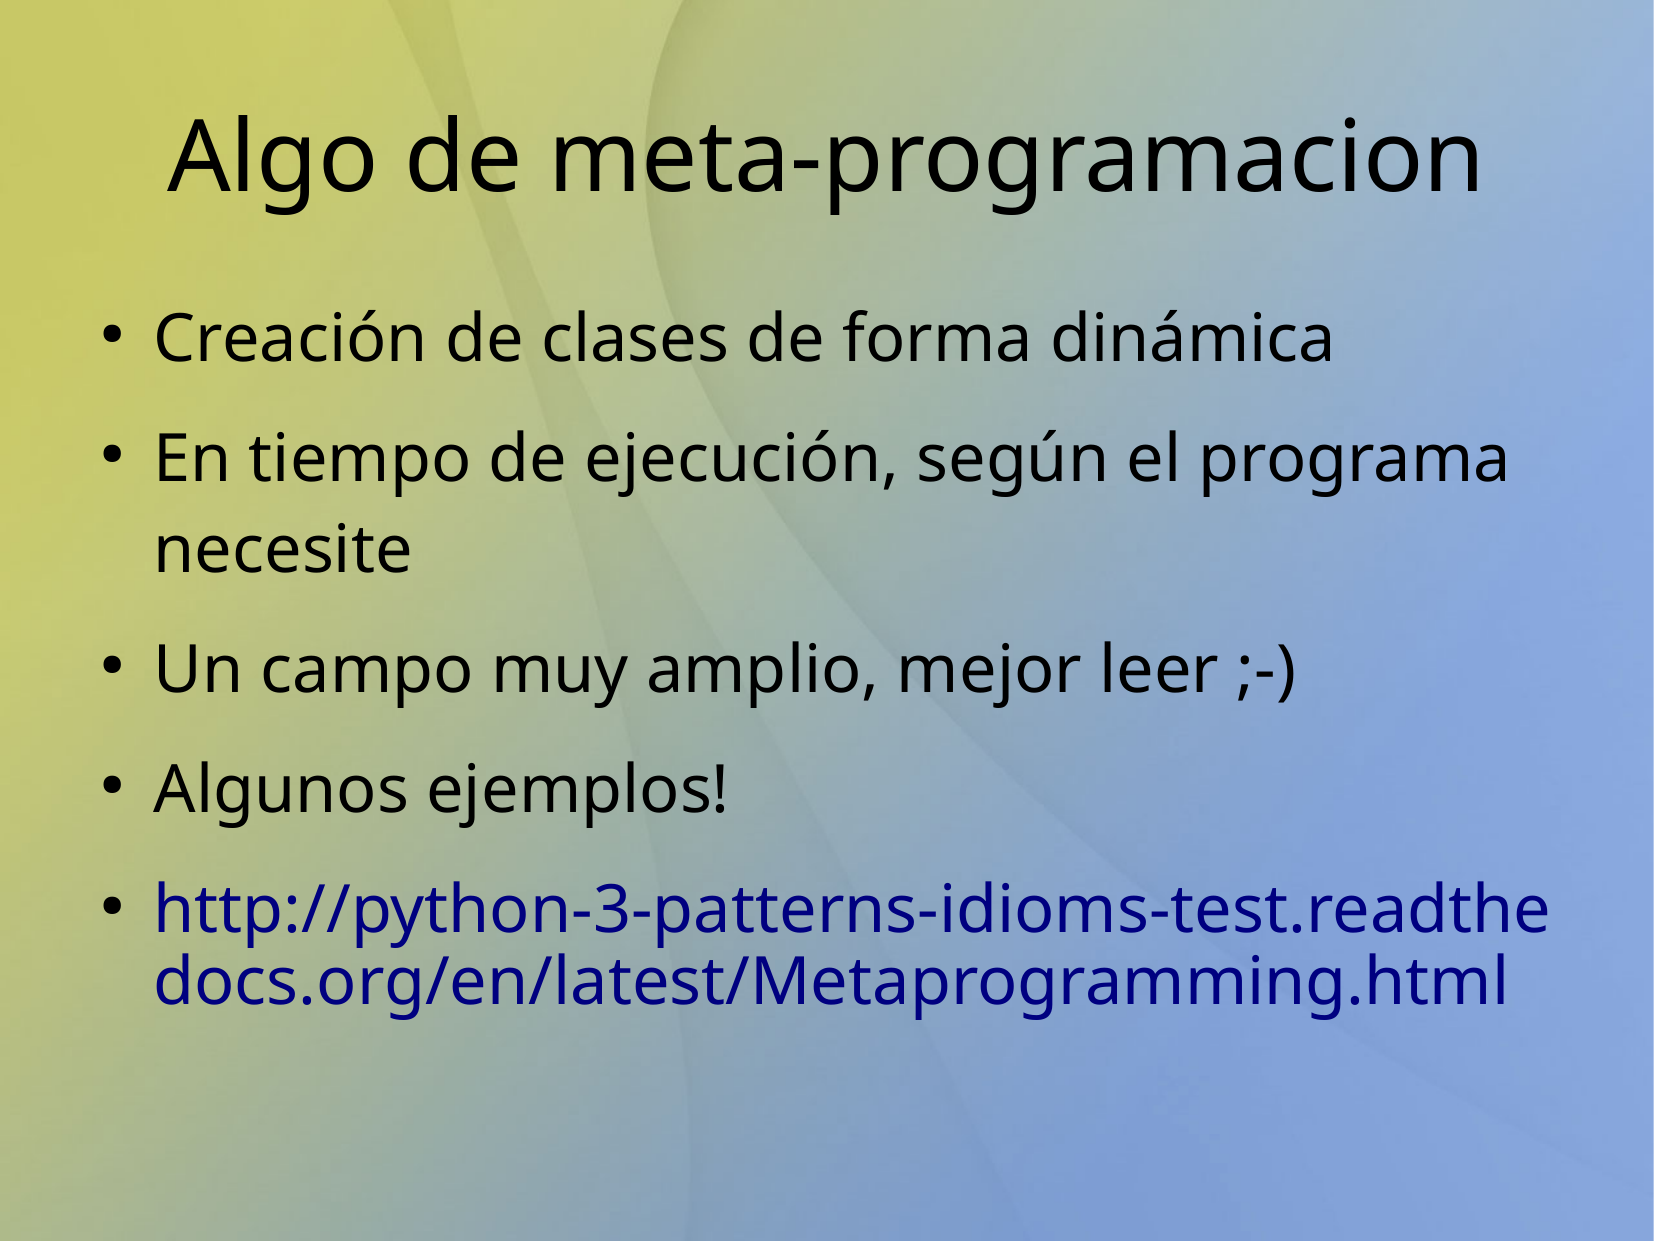

# Algo de meta-programacion
Creación de clases de forma dinámica
En tiempo de ejecución, según el programa necesite
Un campo muy amplio, mejor leer ;-)
Algunos ejemplos!
http://python-3-patterns-idioms-test.readthedocs.org/en/latest/Metaprogramming.html